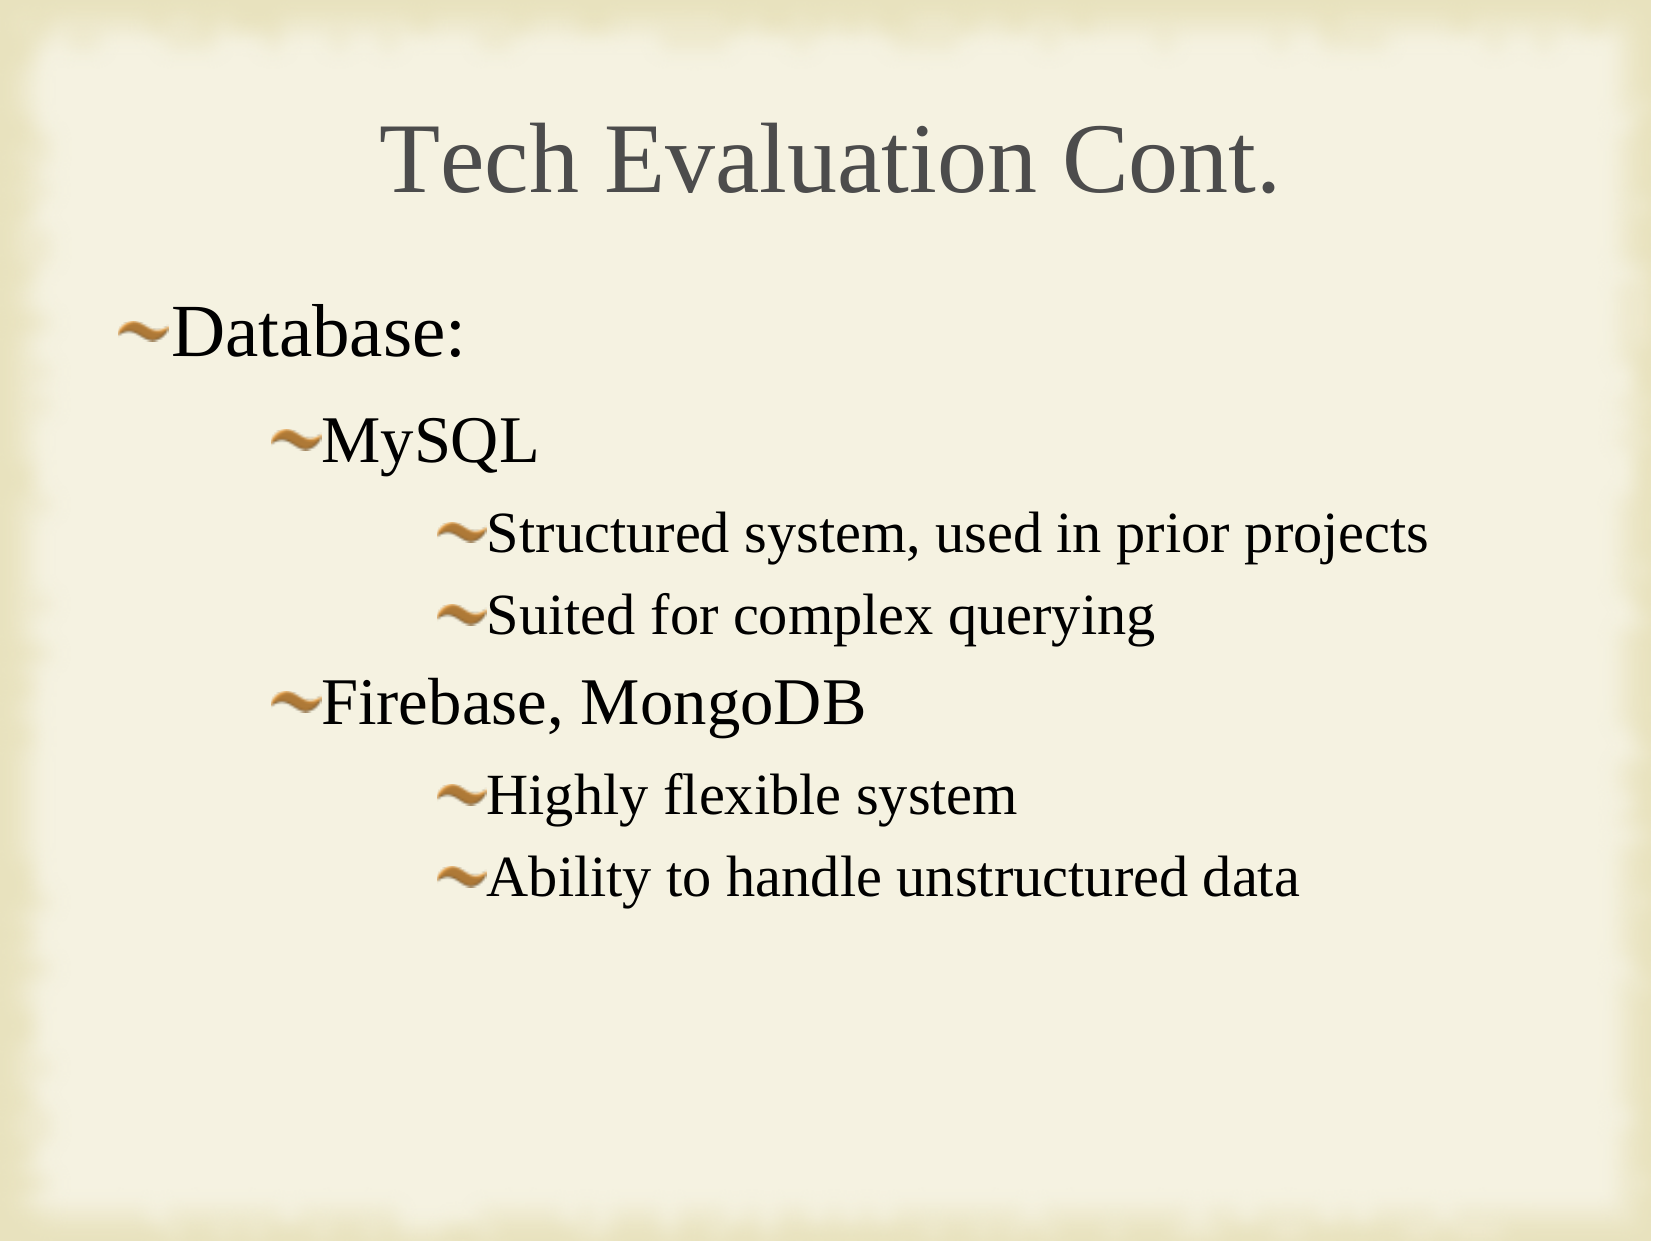

# Tech Evaluation Cont.
Database:
MySQL
Structured system, used in prior projects
Suited for complex querying
Firebase, MongoDB
Highly flexible system
Ability to handle unstructured data